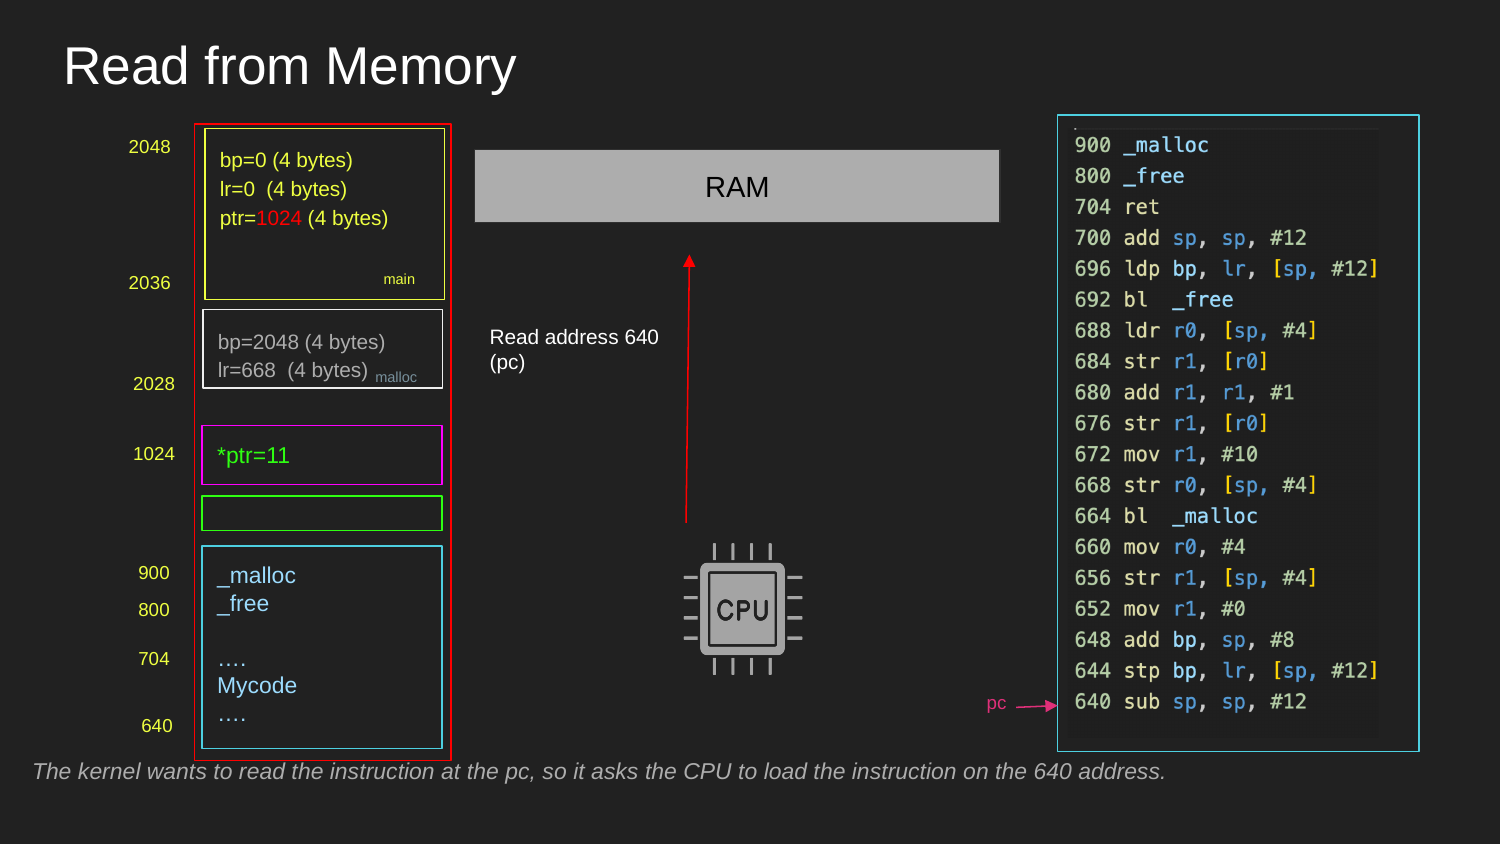

# Read from Memory
2048
bp=0 (4 bytes)
lr=0 (4 bytes)
ptr=1024 (4 bytes)
RAM
2036
main
Read address 640
(pc)
bp=2048 (4 bytes)
lr=668 (4 bytes)
malloc
2028
*ptr=11
1024
900
_malloc
_free
….
Mycode
….
800
704
pc
640
The kernel wants to read the instruction at the pc, so it asks the CPU to load the instruction on the 640 address.